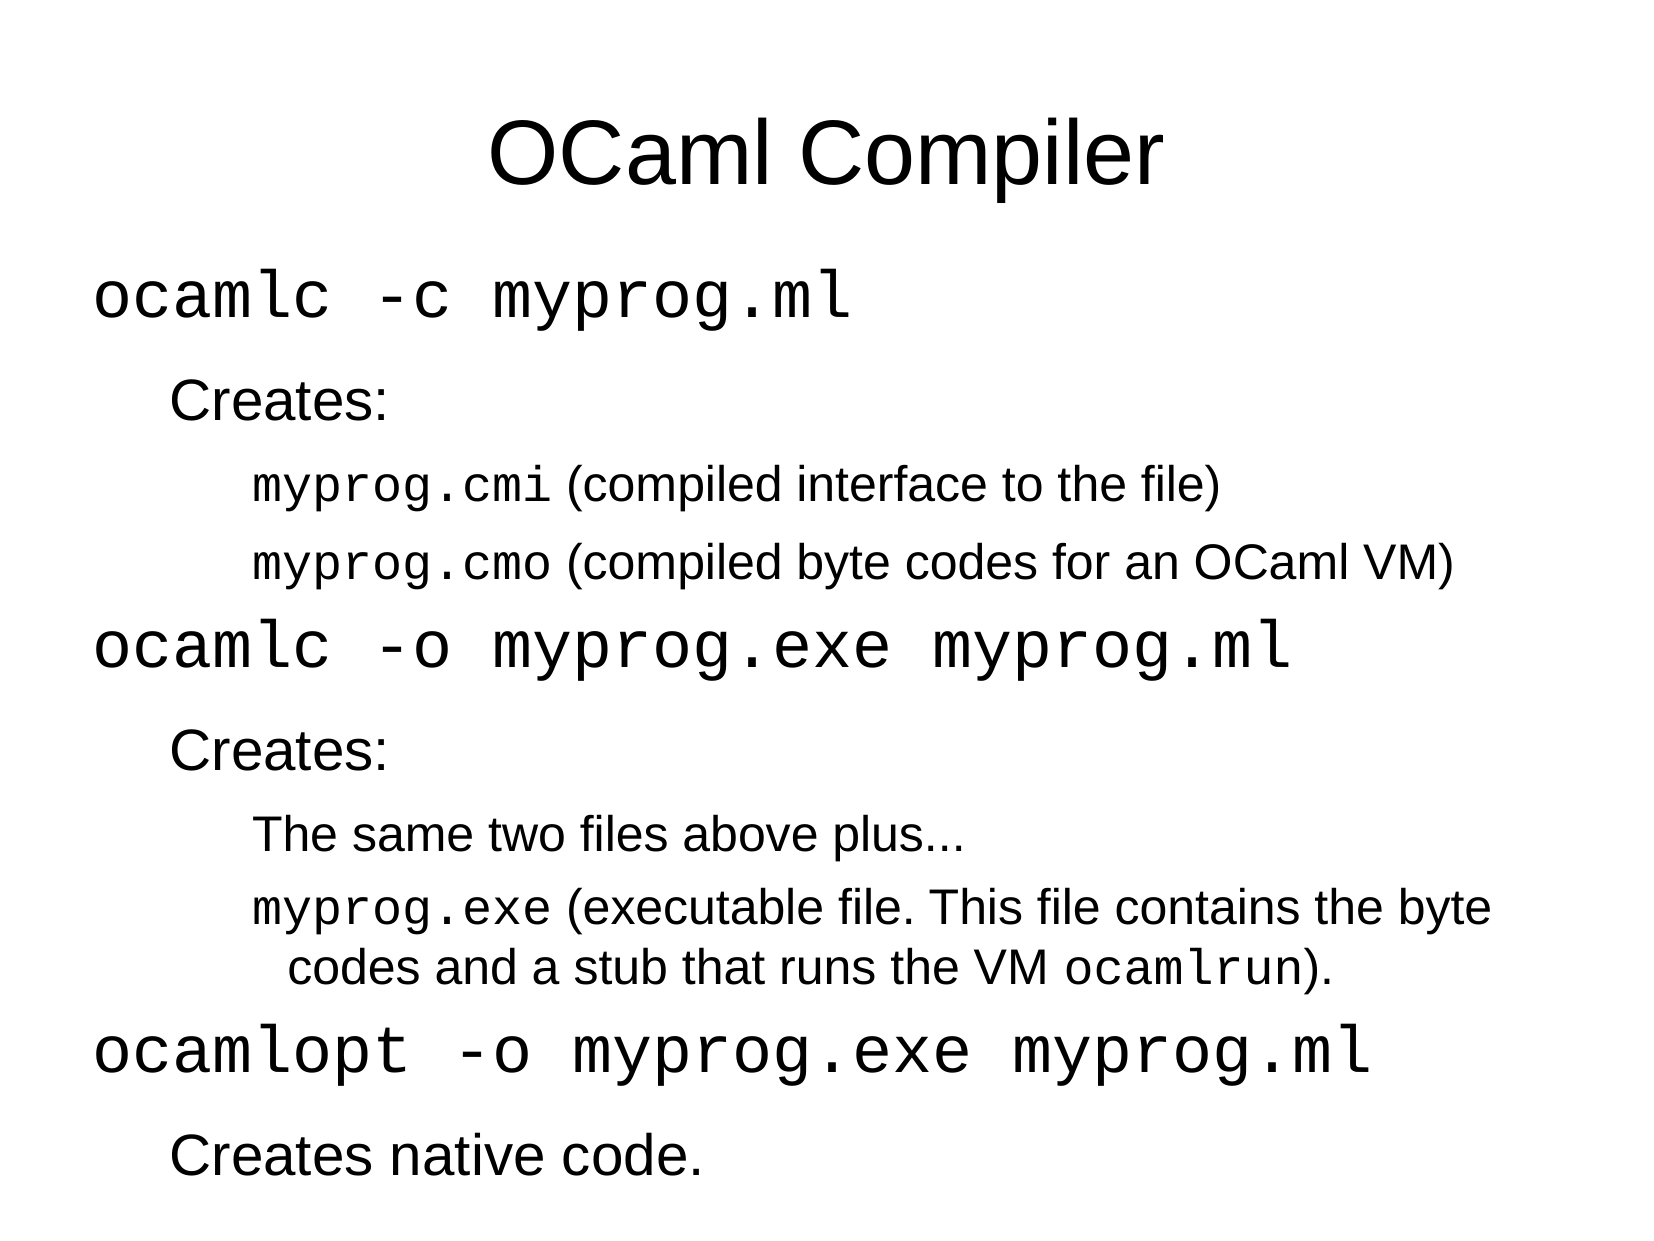

# OCaml Compiler
ocamlc -c myprog.ml
Creates:
myprog.cmi (compiled interface to the file)
myprog.cmo (compiled byte codes for an OCaml VM)
ocamlc -o myprog.exe myprog.ml
Creates:
The same two files above plus...
myprog.exe (executable file. This file contains the byte codes and a stub that runs the VM ocamlrun).
ocamlopt -o myprog.exe myprog.ml
Creates native code.